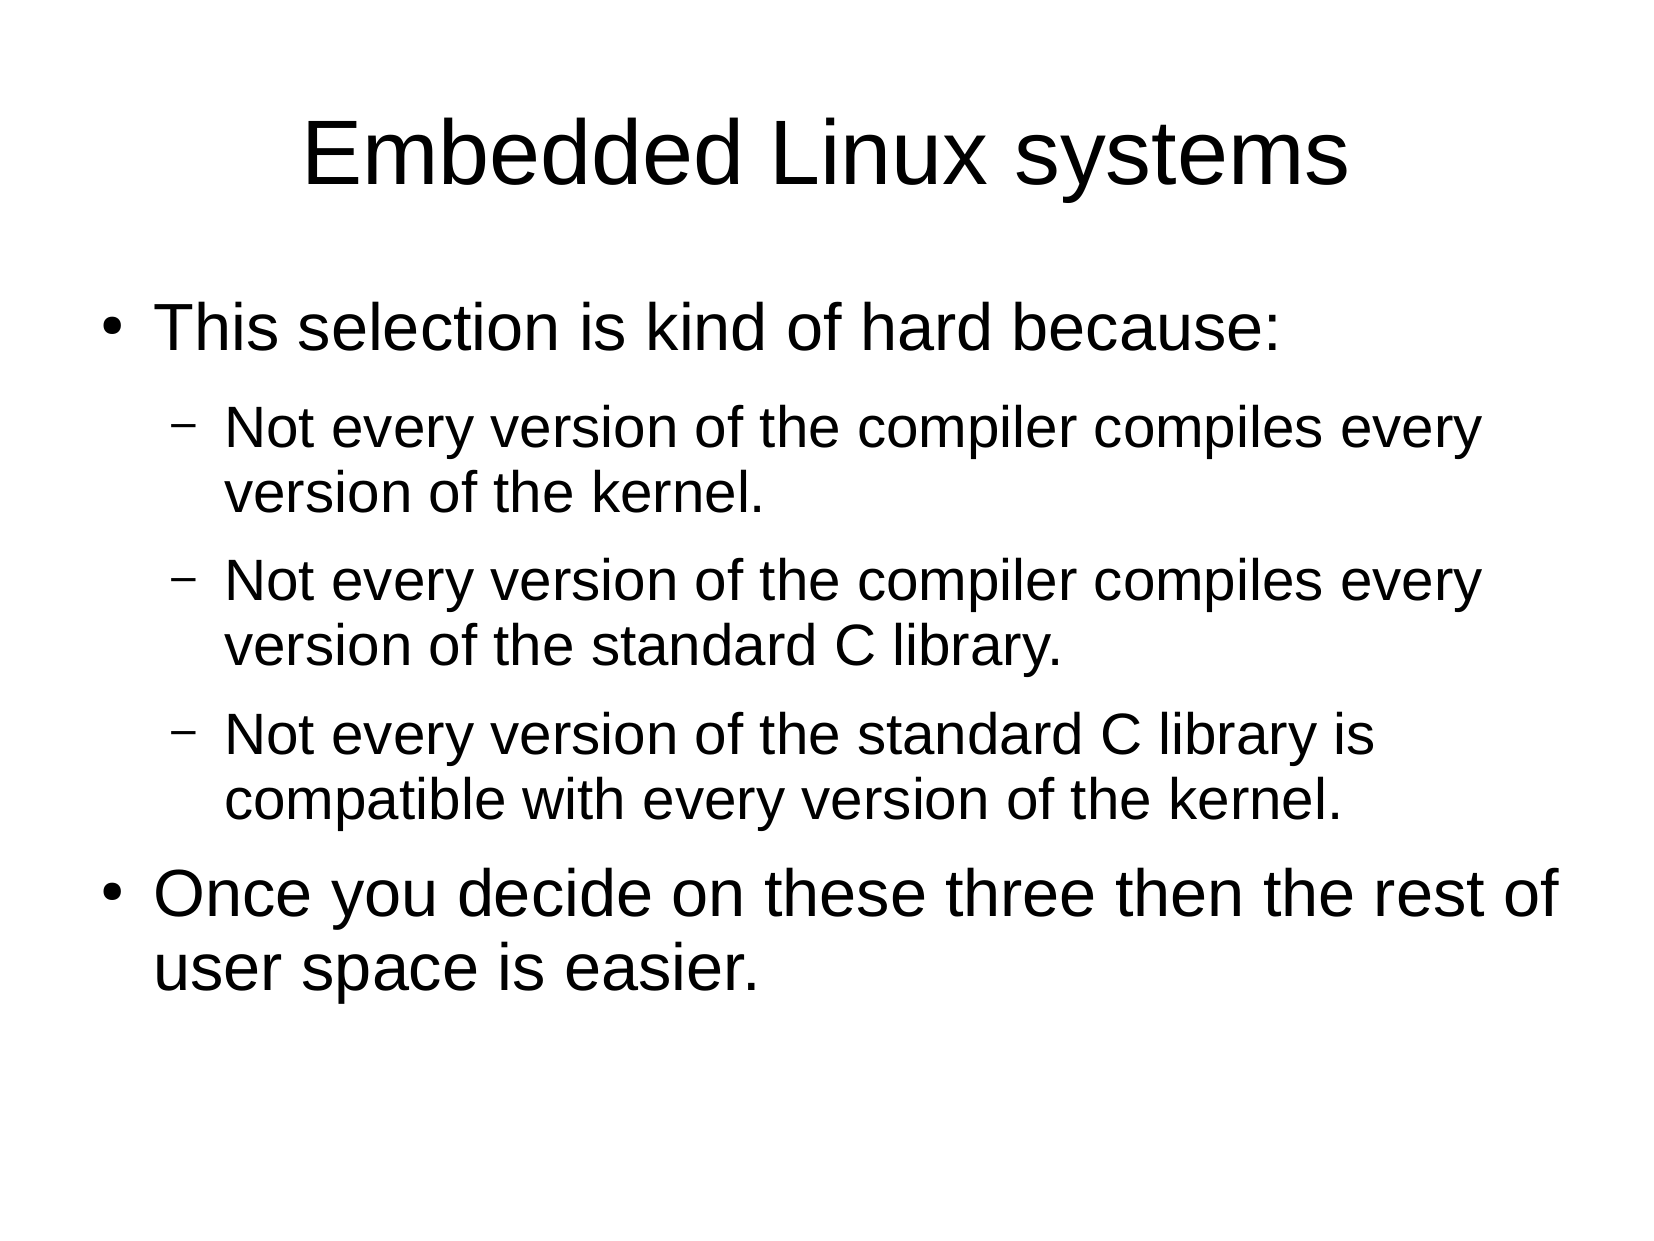

# Embedded Linux systems
This selection is kind of hard because:
Not every version of the compiler compiles every version of the kernel.
Not every version of the compiler compiles every version of the standard C library.
Not every version of the standard C library is compatible with every version of the kernel.
Once you decide on these three then the rest of user space is easier.